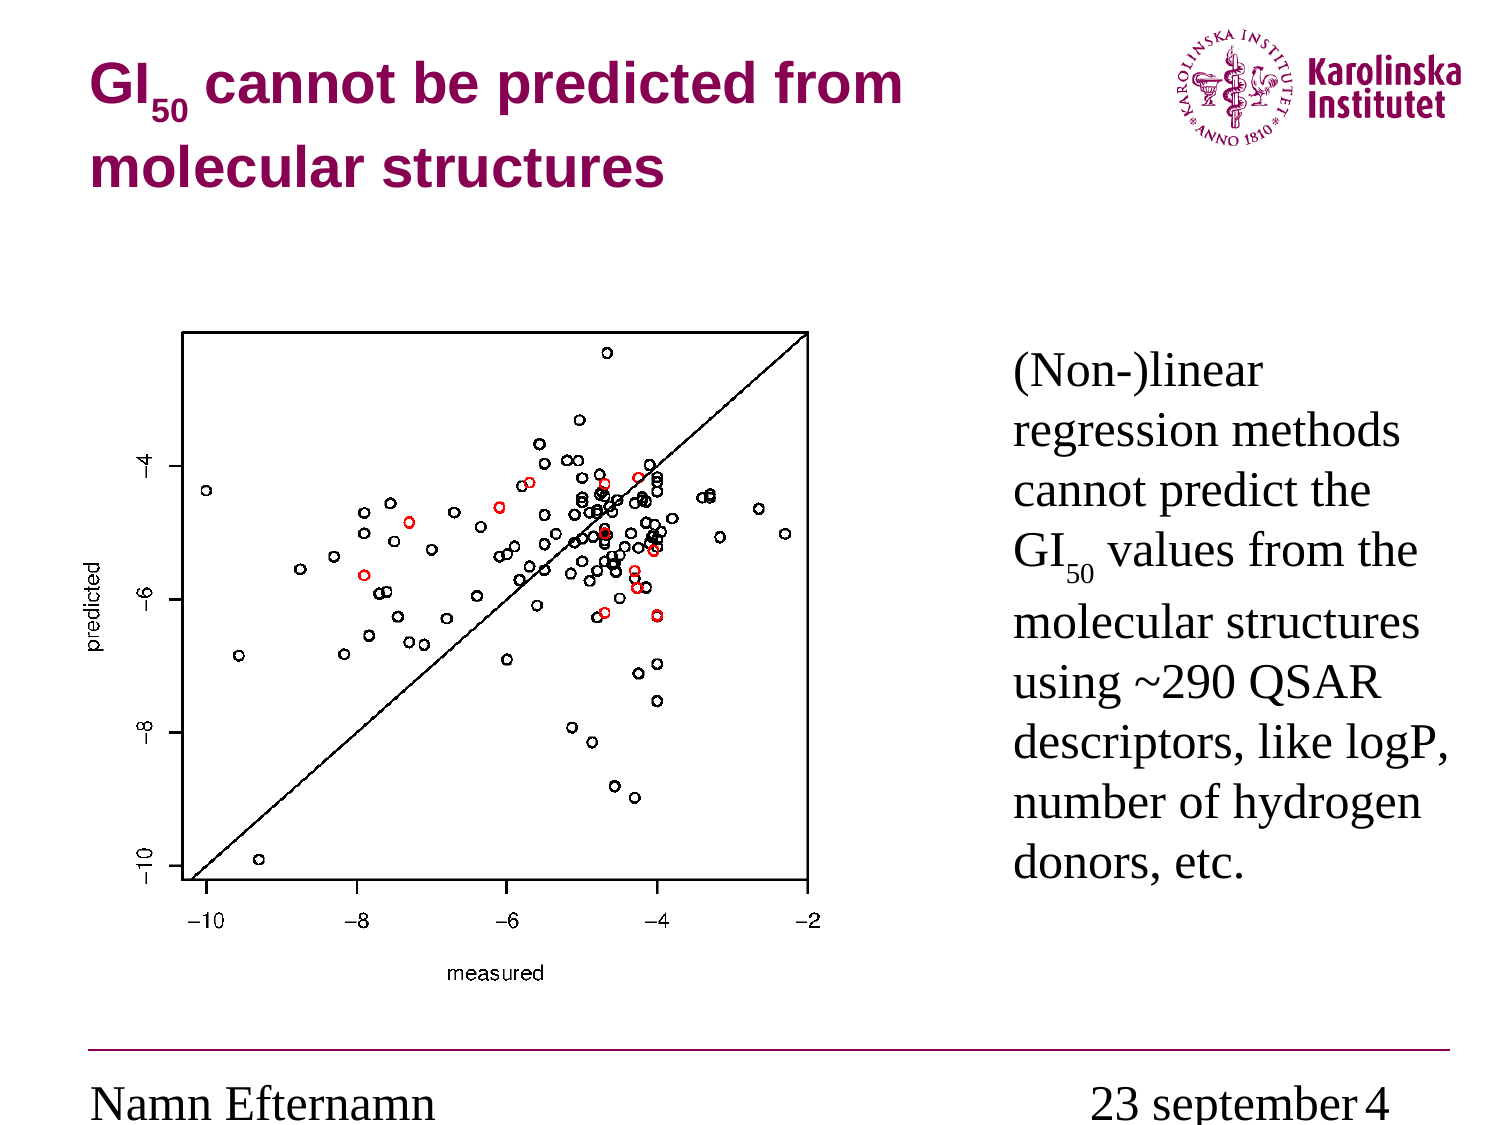

# GI50 cannot be predicted from molecular structures
(Non-)linear
regression methods
cannot predict the
GI50 values from the
molecular structures
using ~290 QSAR
descriptors, like logP,
number of hydrogen
donors, etc.
Namn Efternamn
4